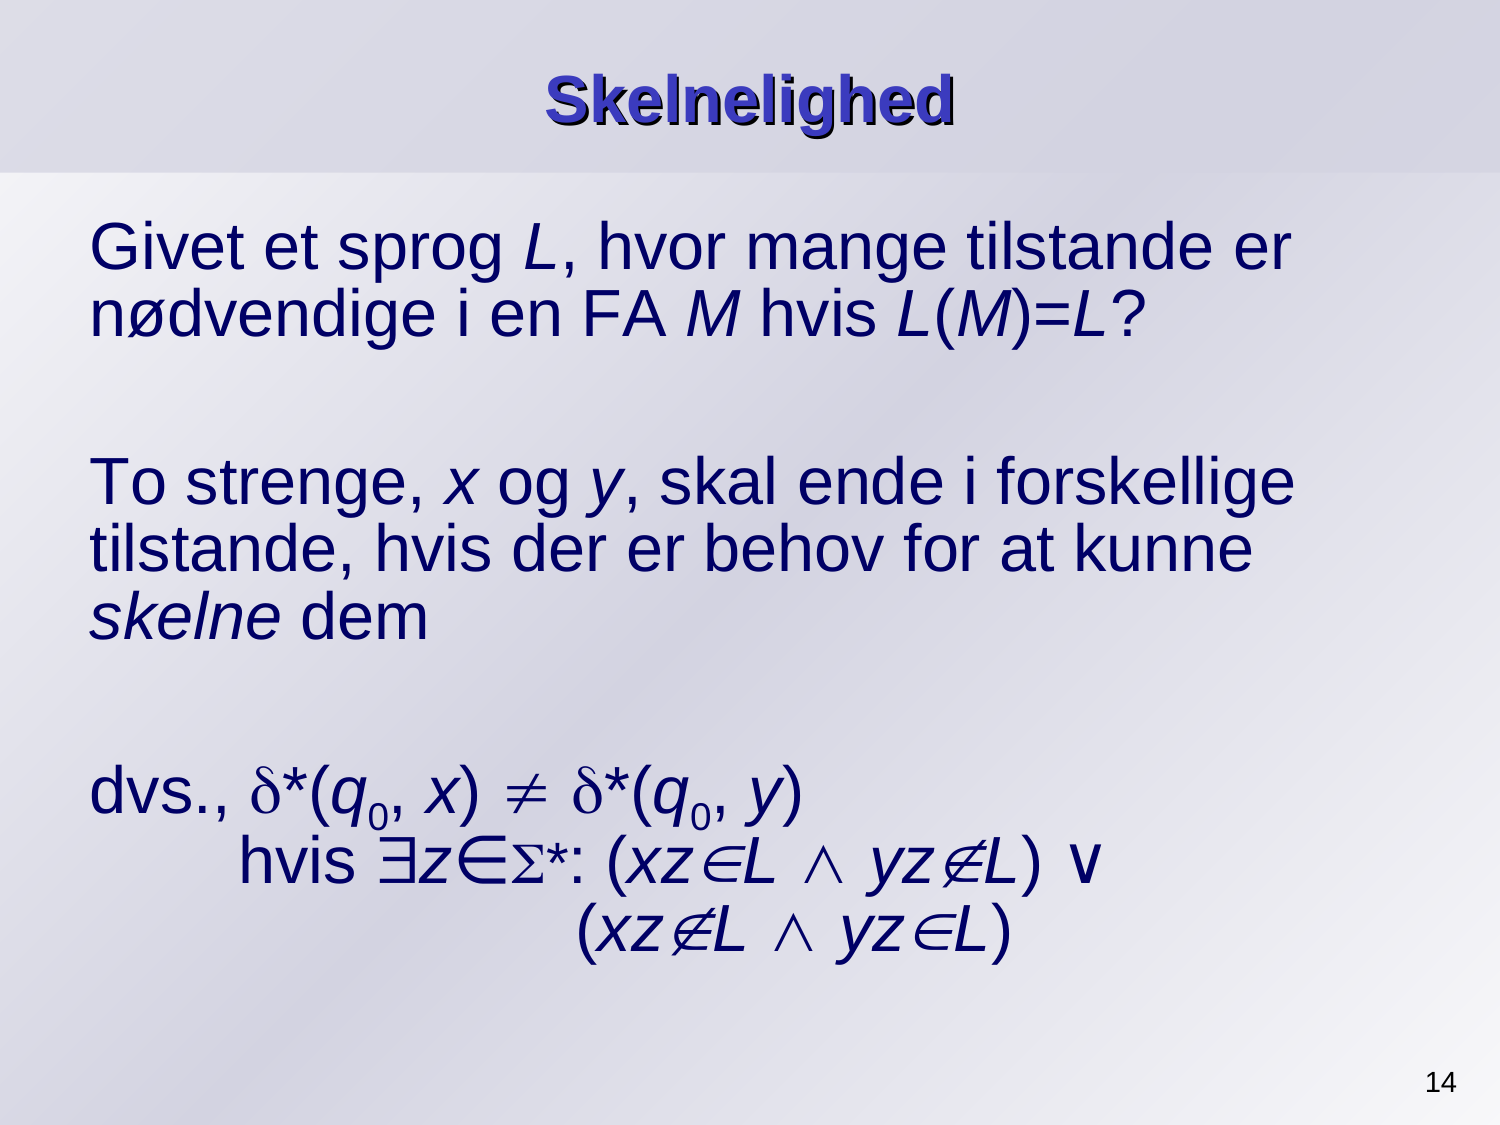

# Skelnelighed
Givet et sprog L, hvor mange tilstande er nødvendige i en FA M hvis L(M)=L?
To strenge, x og y, skal ende i forskellige tilstande, hvis der er behov for at kunne skelne dem
dvs., δ*(q0, x) ≠ δ*(q0, y)
	 hvis ∃z∈Σ*: (xz∈L ∧ yz∉L) ∨
			 (xz∉L ∧ yz∈L)
14